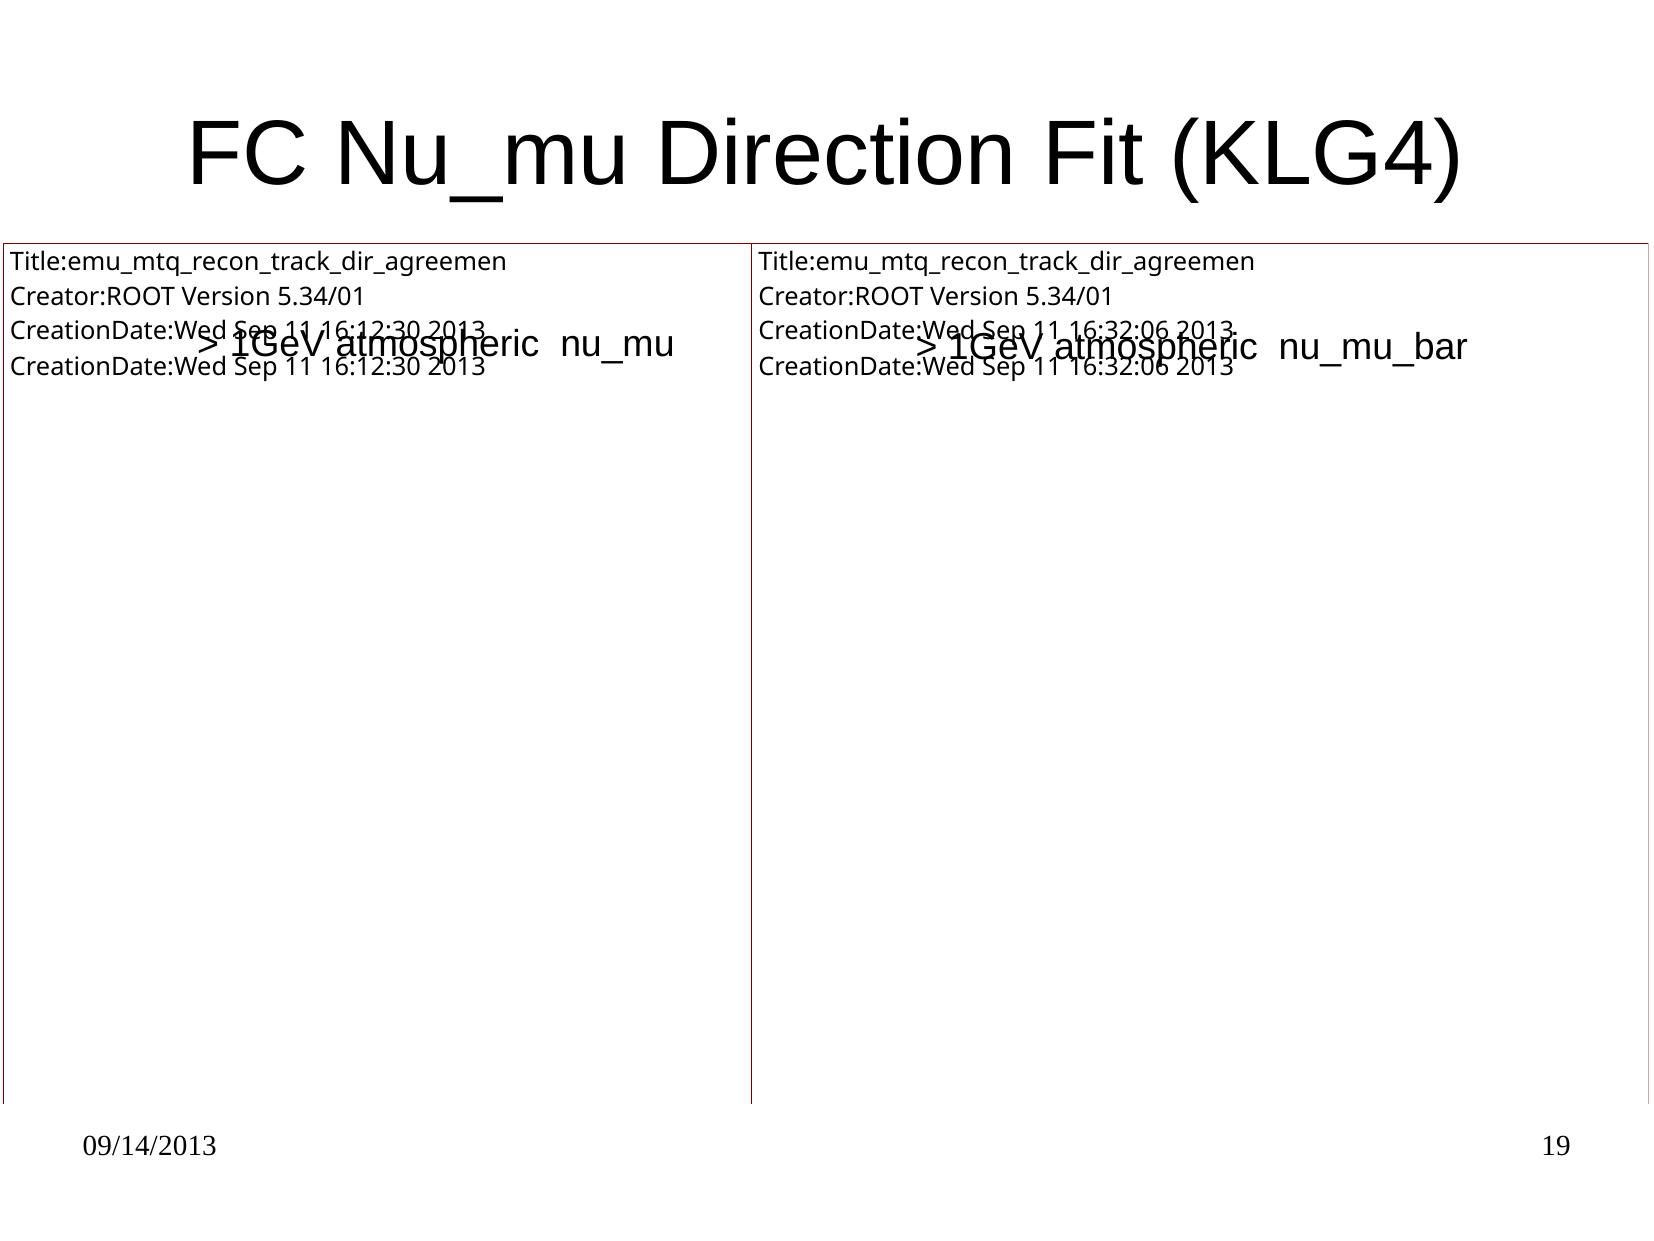

# FC Nu_mu Direction Fit (KLG4)
> 1GeV atmospheric nu_mu
> 1GeV atmospheric nu_mu_bar
09/14/2013
19